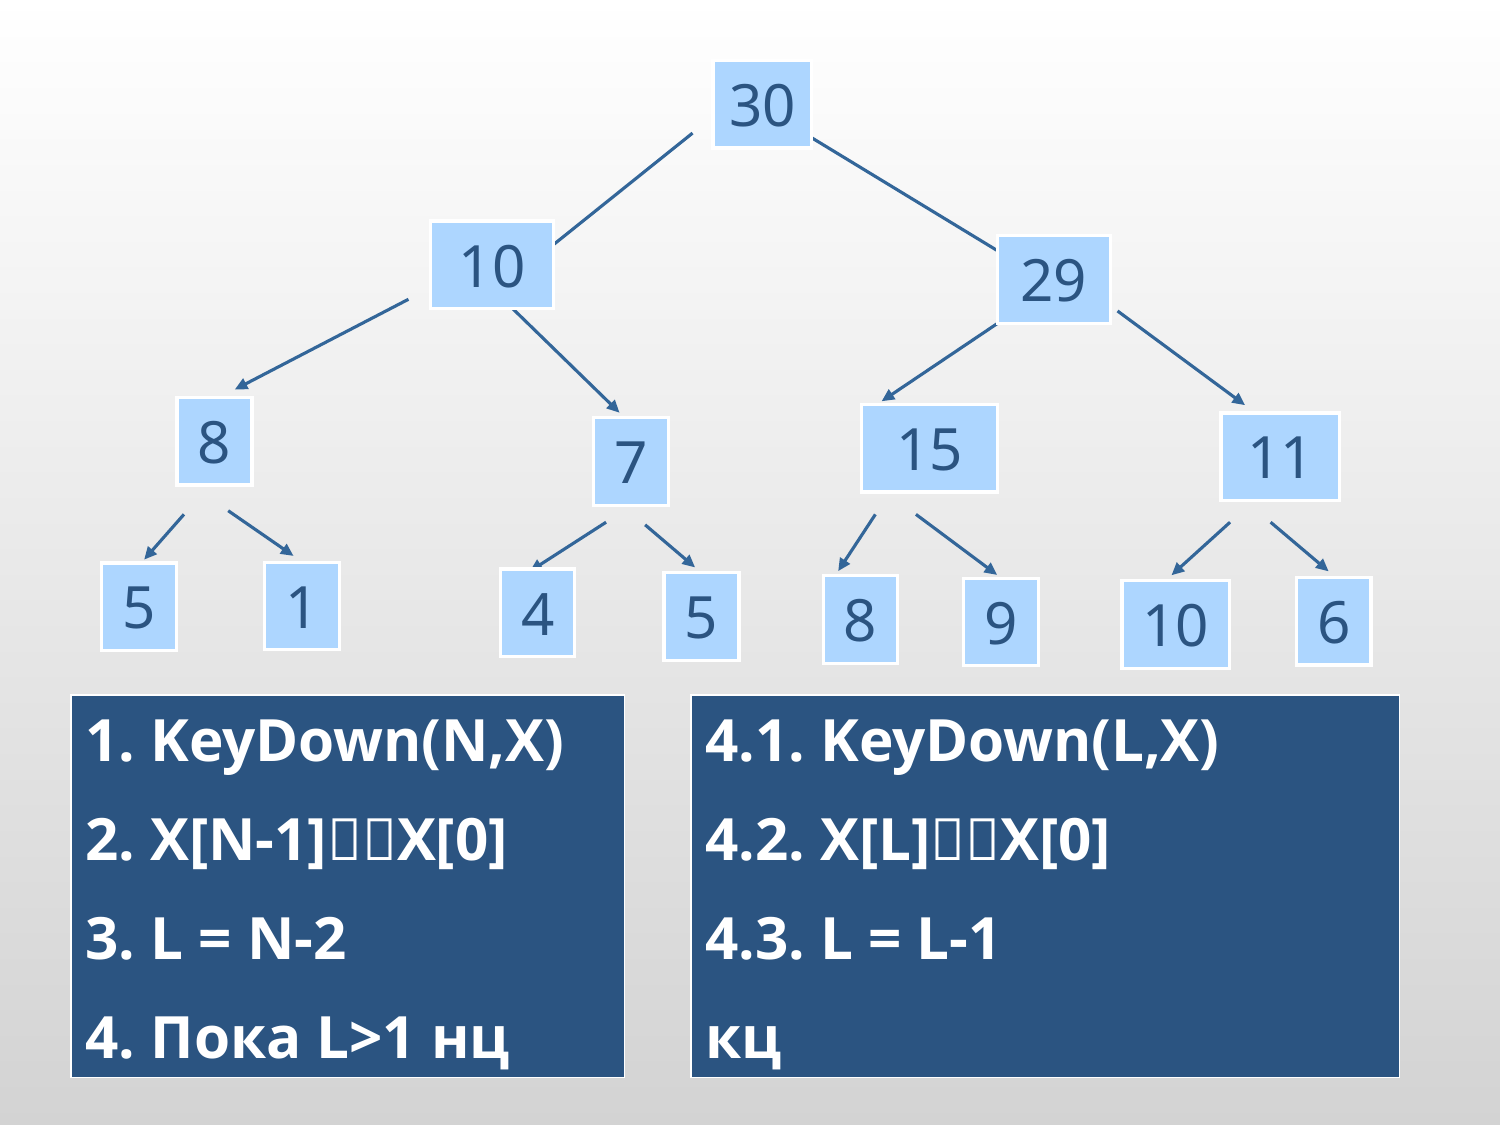

30
10
29
8
15
11
7
1
5
4
5
8
6
9
10
1. KeyDown(N,X)
2. X[N-1]X[0]
3. L = N-2
4. Пока L>1 нц
4.1. KeyDown(L,X)
4.2. X[L]X[0]
4.3. L = L-1
кц